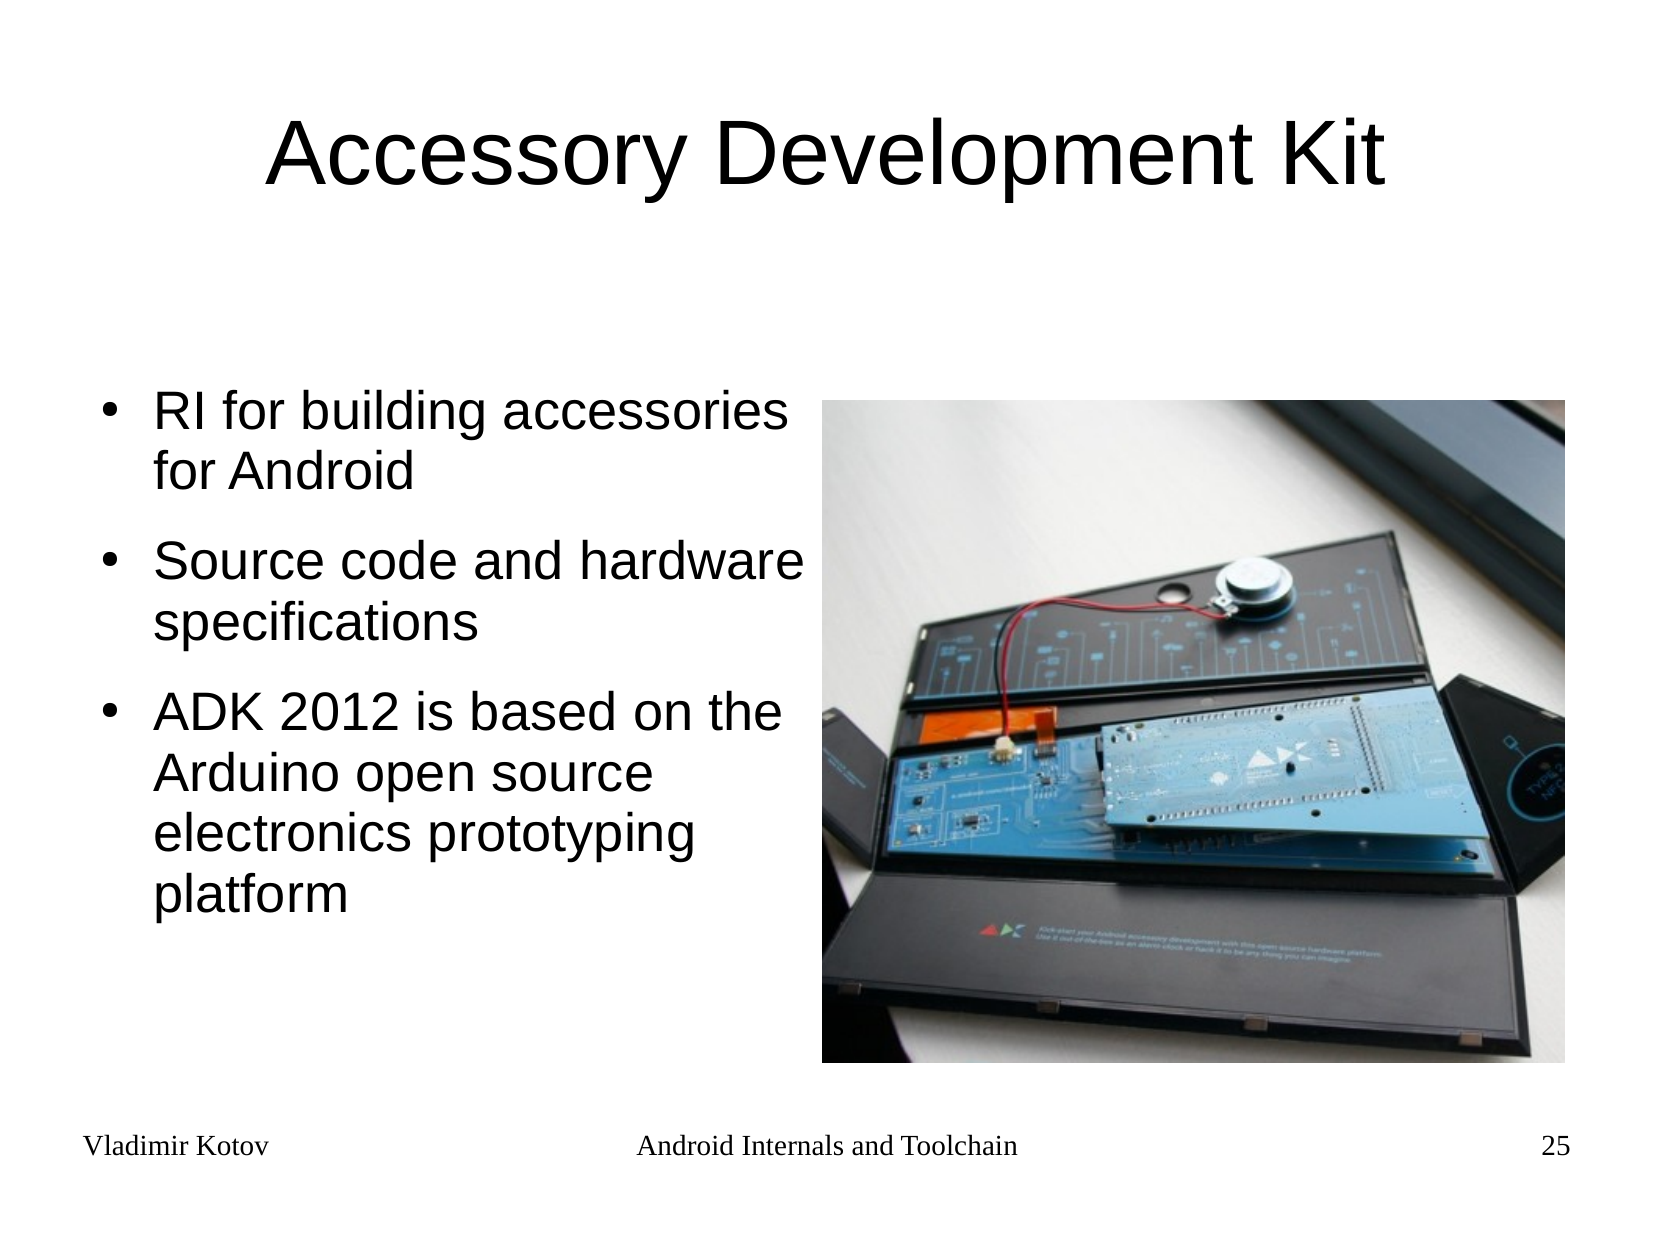

# Accessory Development Kit
RI for building accessories for Android
Source code and hardware specifications
ADK 2012 is based on the Arduino open source electronics prototyping platform
Vladimir Kotov
Android Internals and Toolchain
25